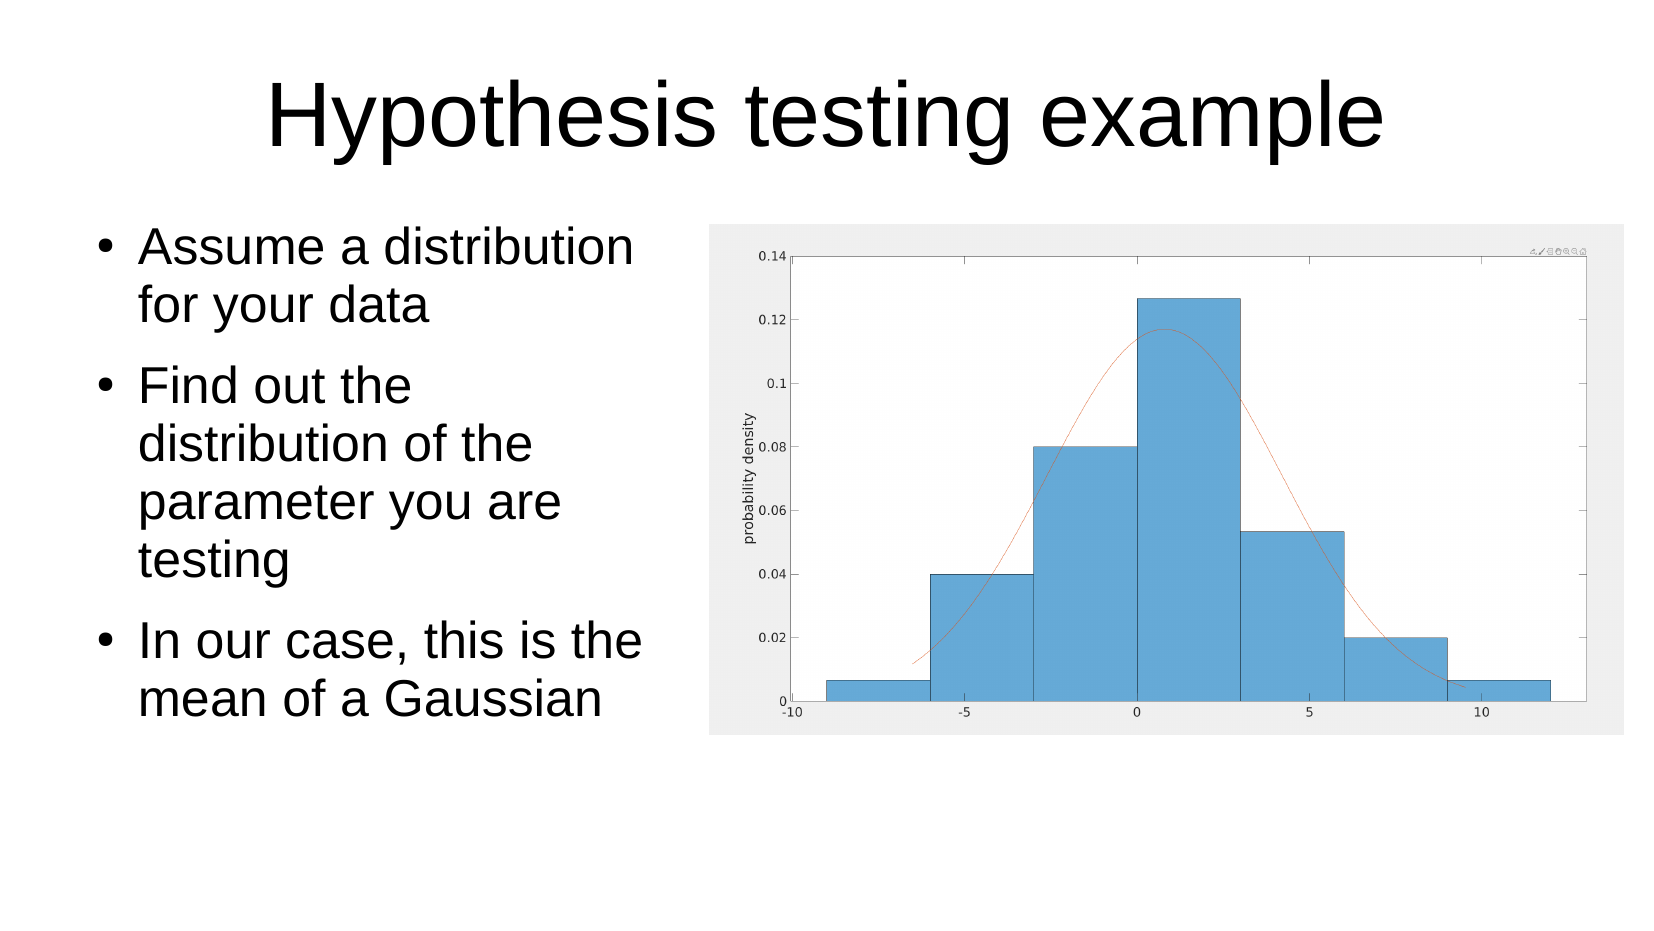

# Hypothesis testing example
Assume a distribution for your data
Find out the distribution of the parameter you are testing
In our case, this is the mean of a Gaussian